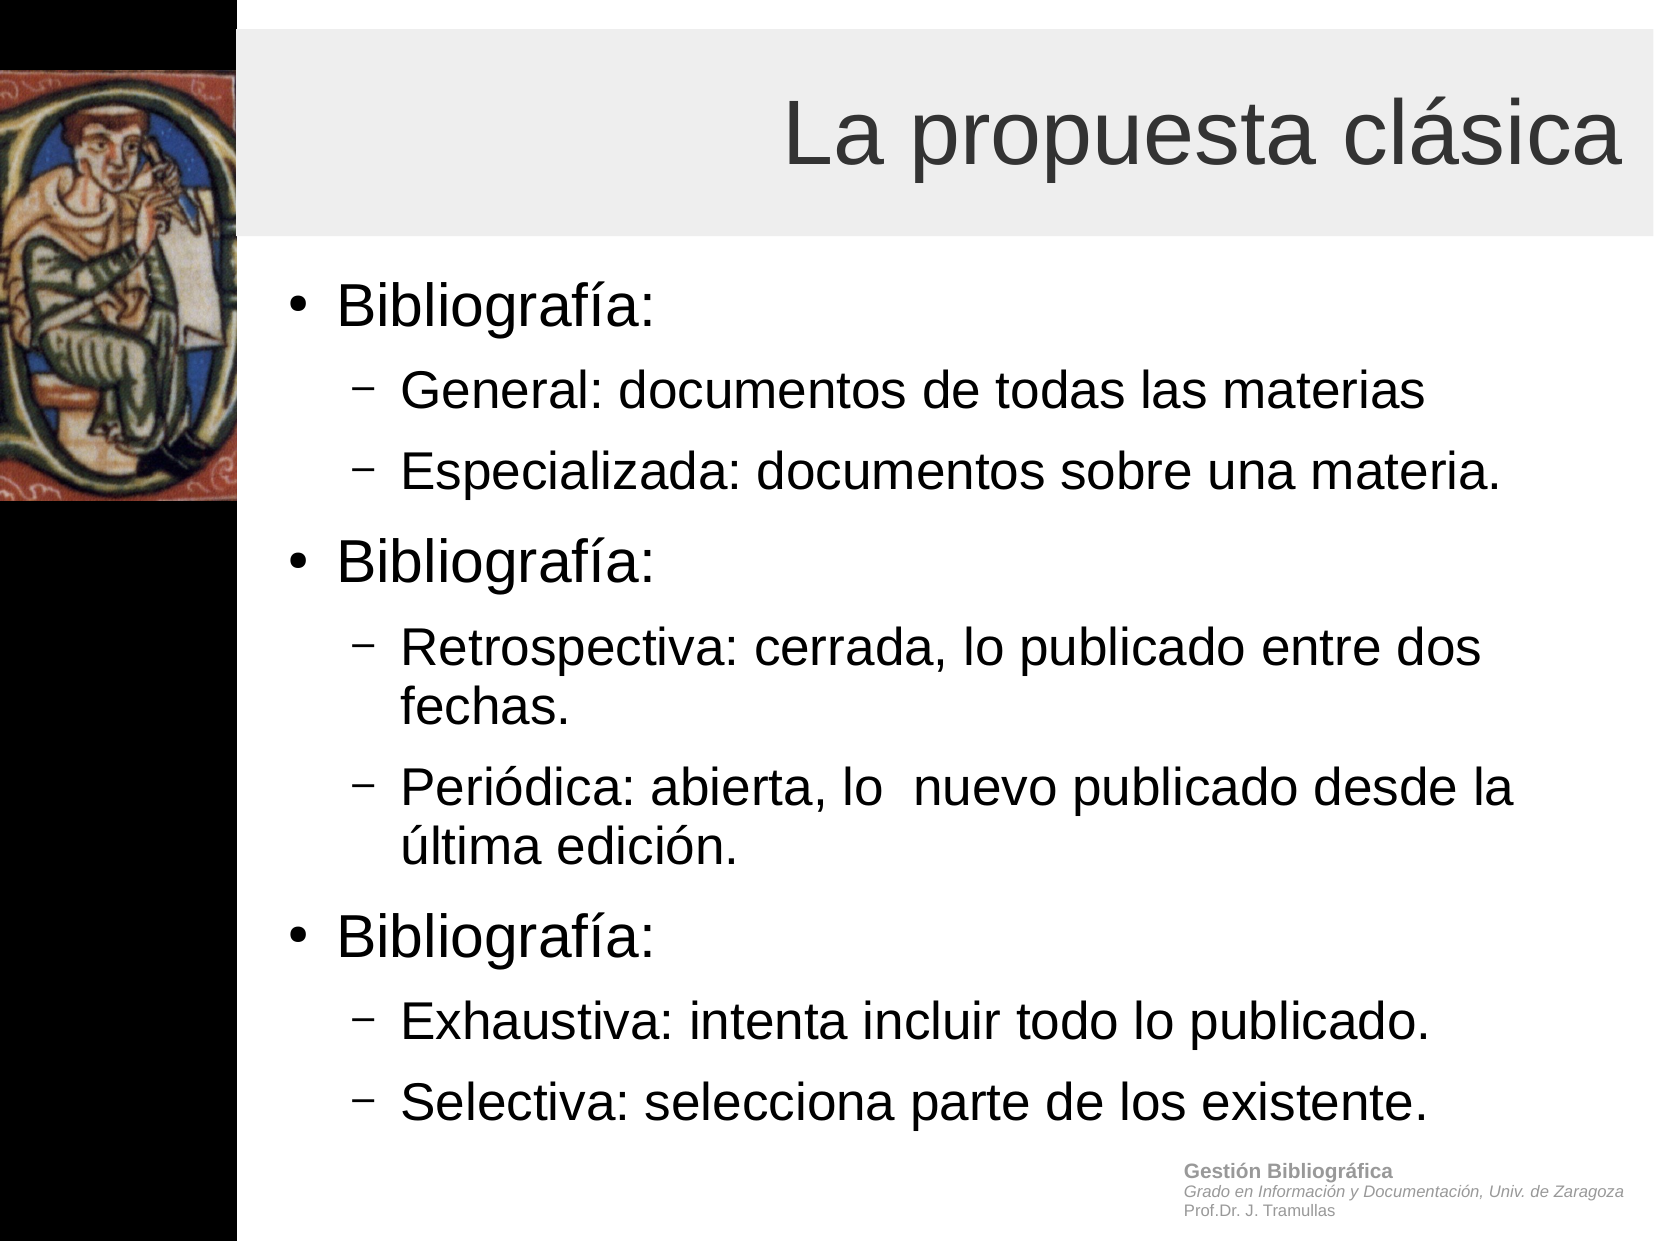

# La propuesta clásica
Bibliografía:
General: documentos de todas las materias
Especializada: documentos sobre una materia.
Bibliografía:
Retrospectiva: cerrada, lo publicado entre dos fechas.
Periódica: abierta, lo nuevo publicado desde la última edición.
Bibliografía:
Exhaustiva: intenta incluir todo lo publicado.
Selectiva: selecciona parte de los existente.